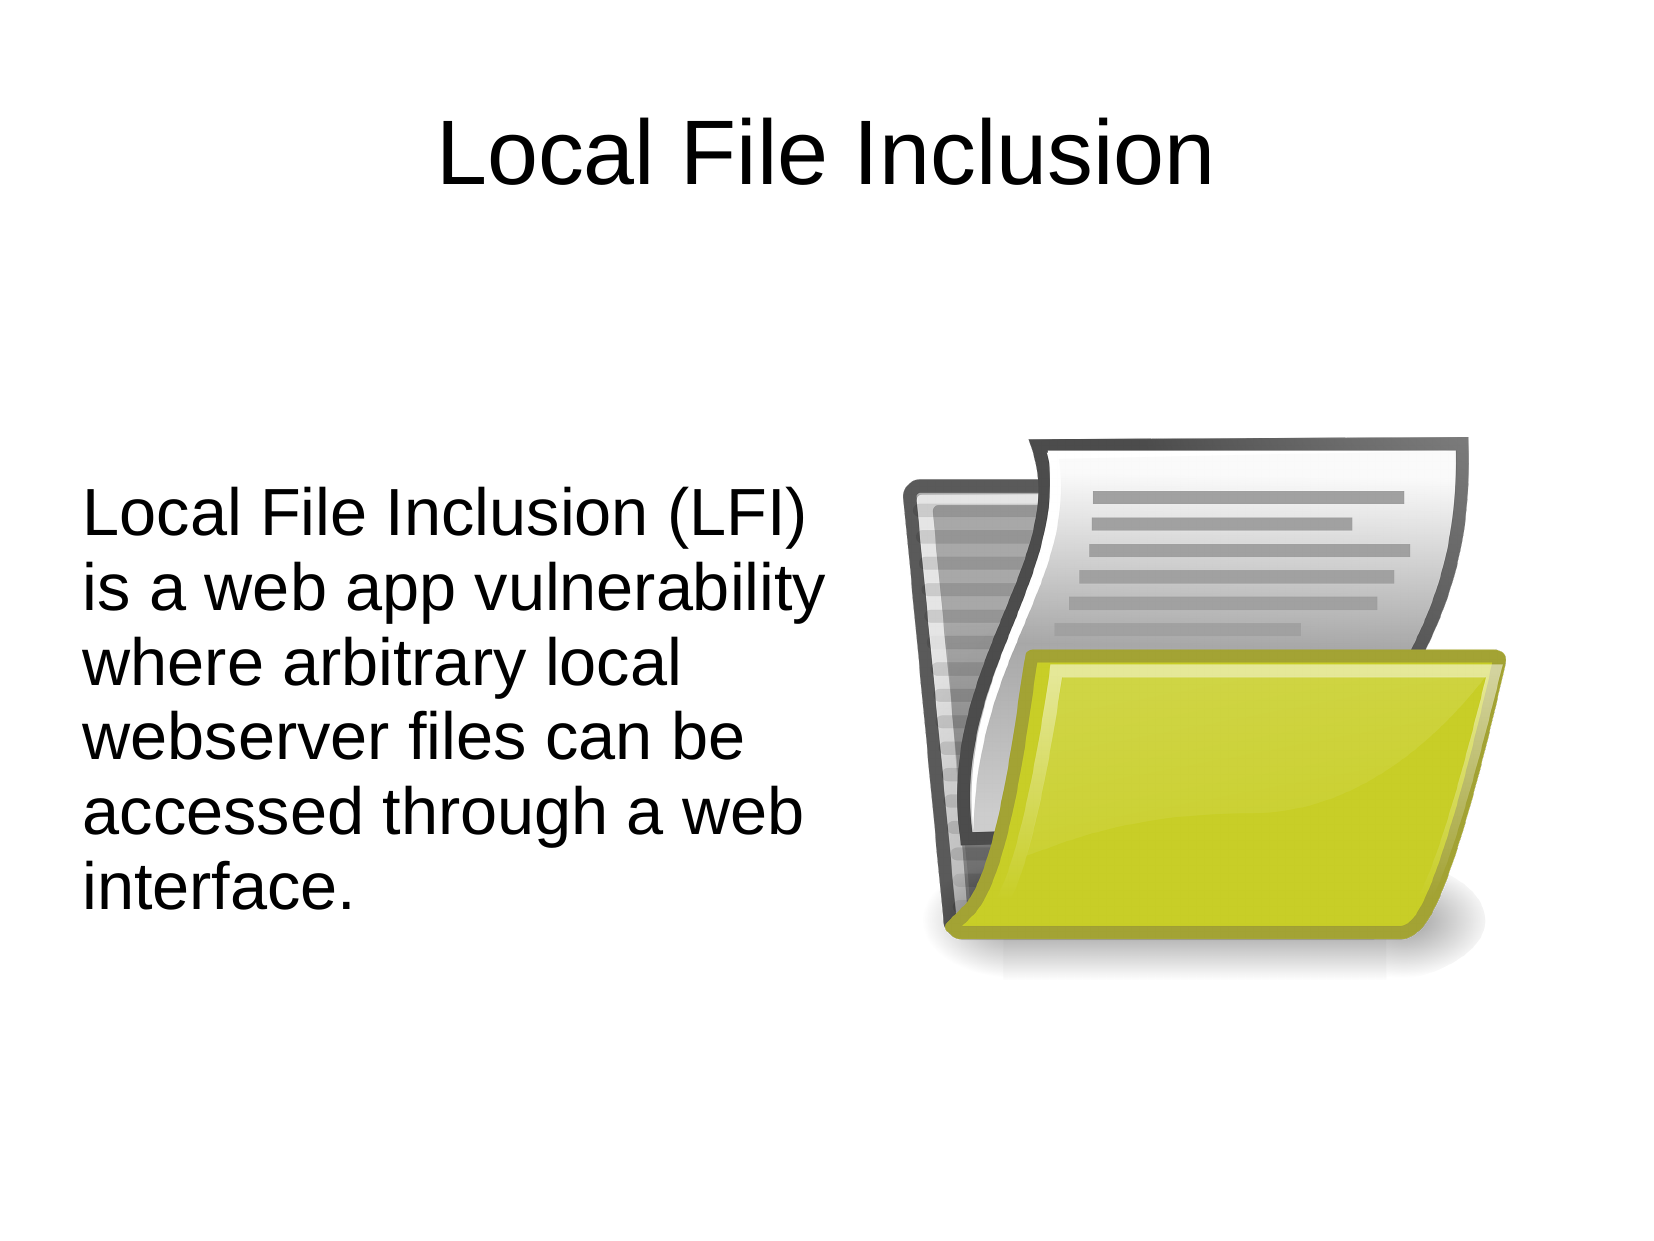

# Local File Inclusion
Local File Inclusion (LFI)
is a web app vulnerability
where arbitrary local
webserver files can be
accessed through a web
interface.